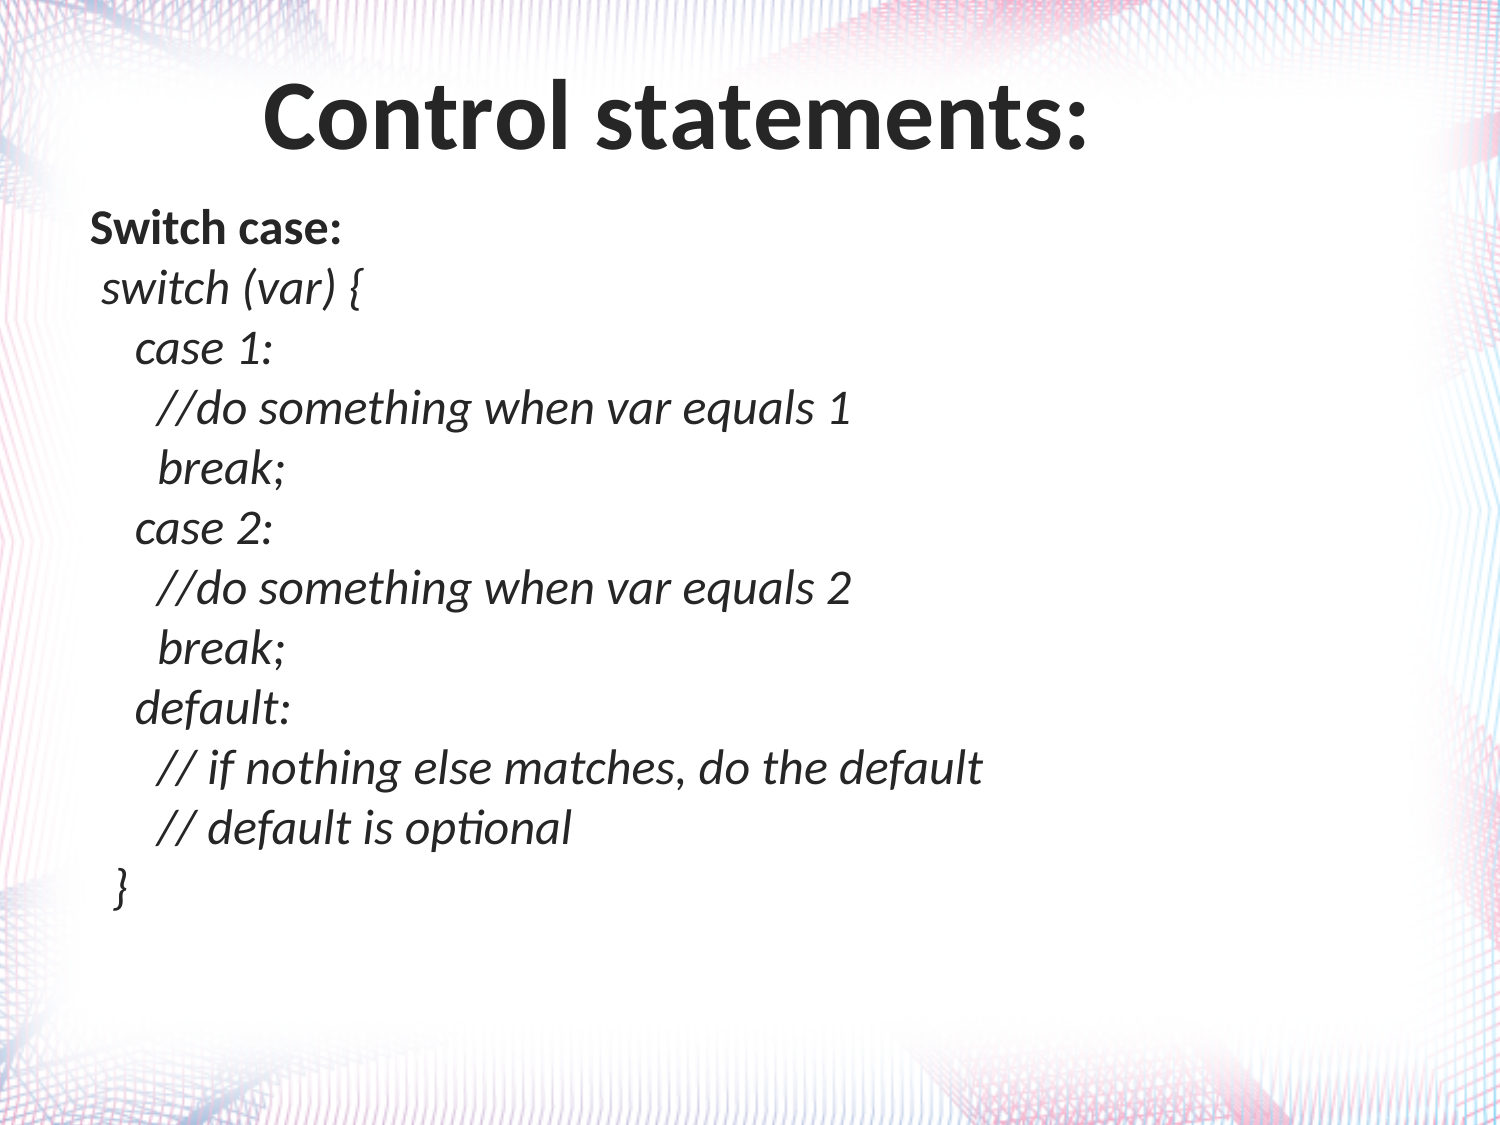

# Control statements:
Switch case:
 switch (var) {
 case 1:
 //do something when var equals 1
 break;
 case 2:
 //do something when var equals 2
 break;
 default:
 // if nothing else matches, do the default
 // default is optional
 }